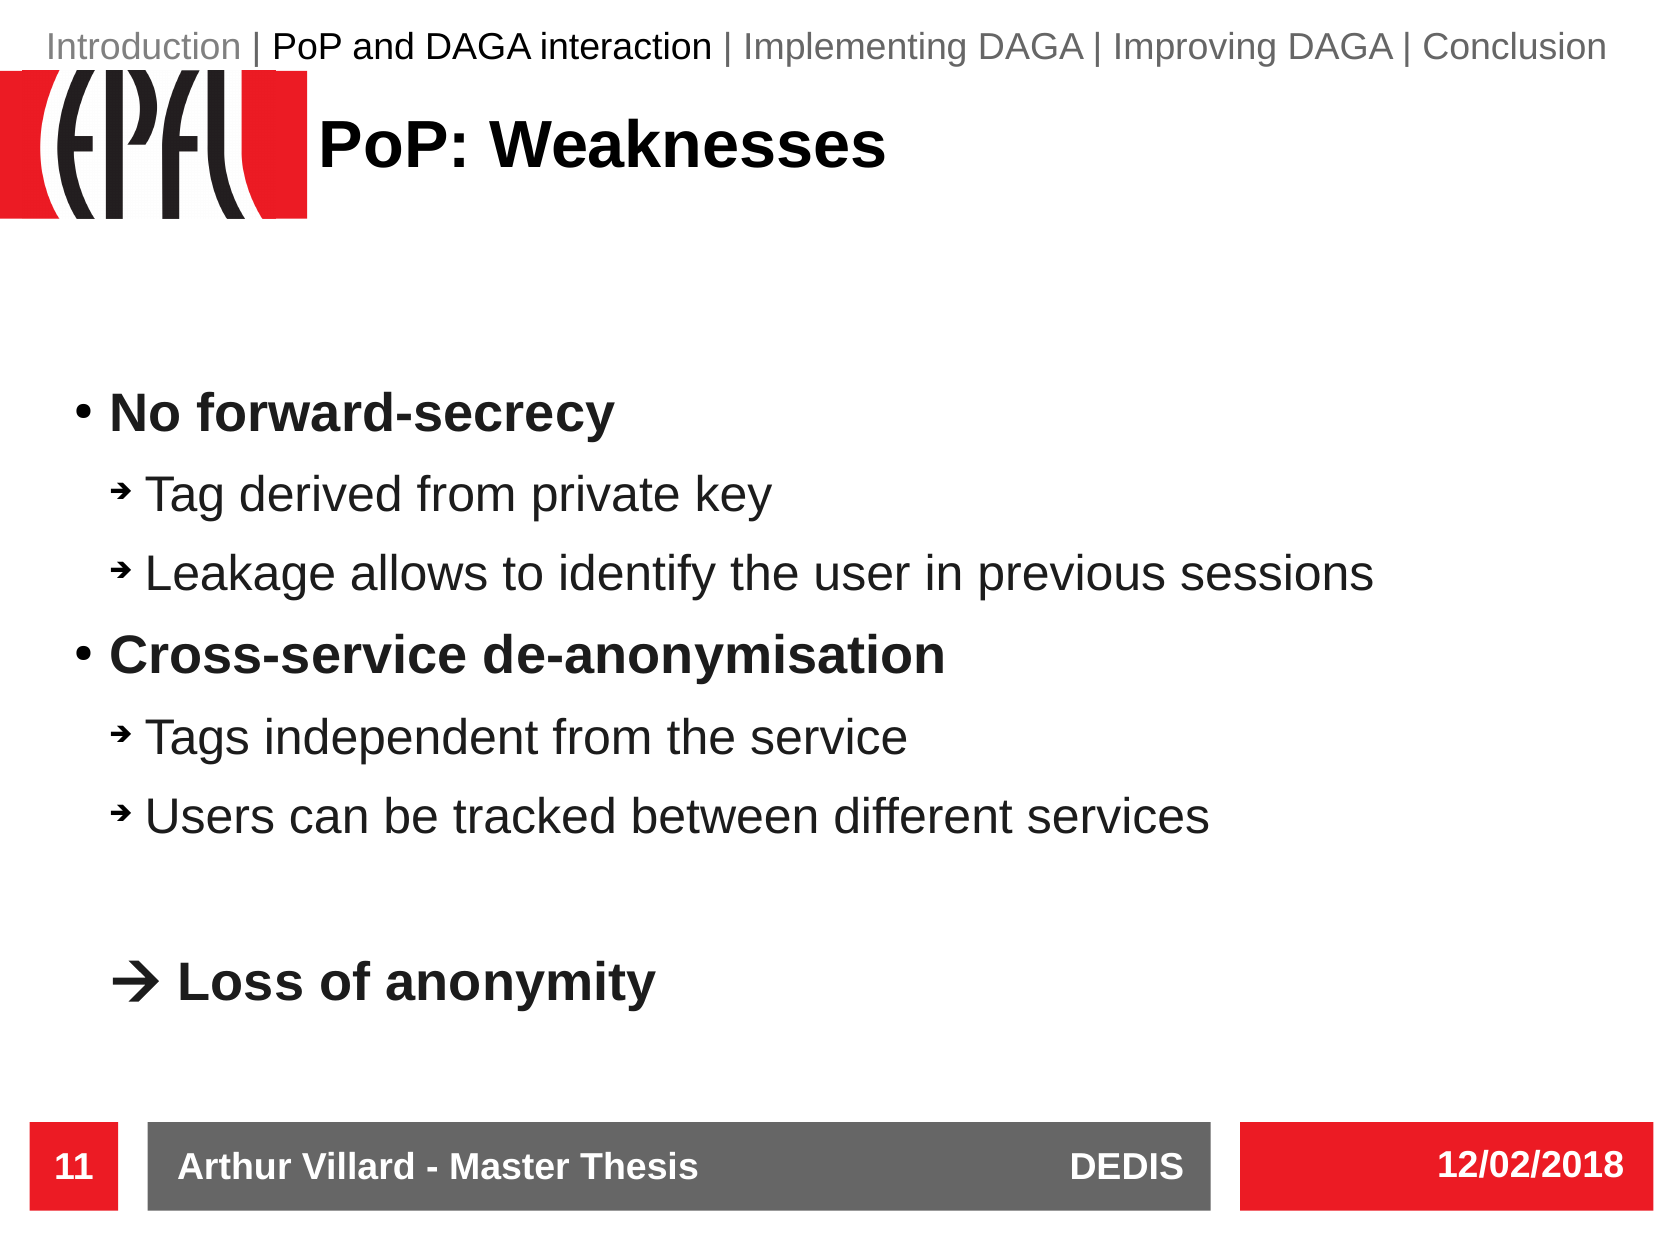

Introduction | PoP and DAGA interaction | Implementing DAGA | Improving DAGA | Conclusion
# PoP: Weaknesses
No forward-secrecy
Tag derived from private key
Leakage allows to identify the user in previous sessions
Cross-service de-anonymisation
Tags independent from the service
Users can be tracked between different services
 Loss of anonymity
11
Arthur Villard - Master Thesis
12/02/2018